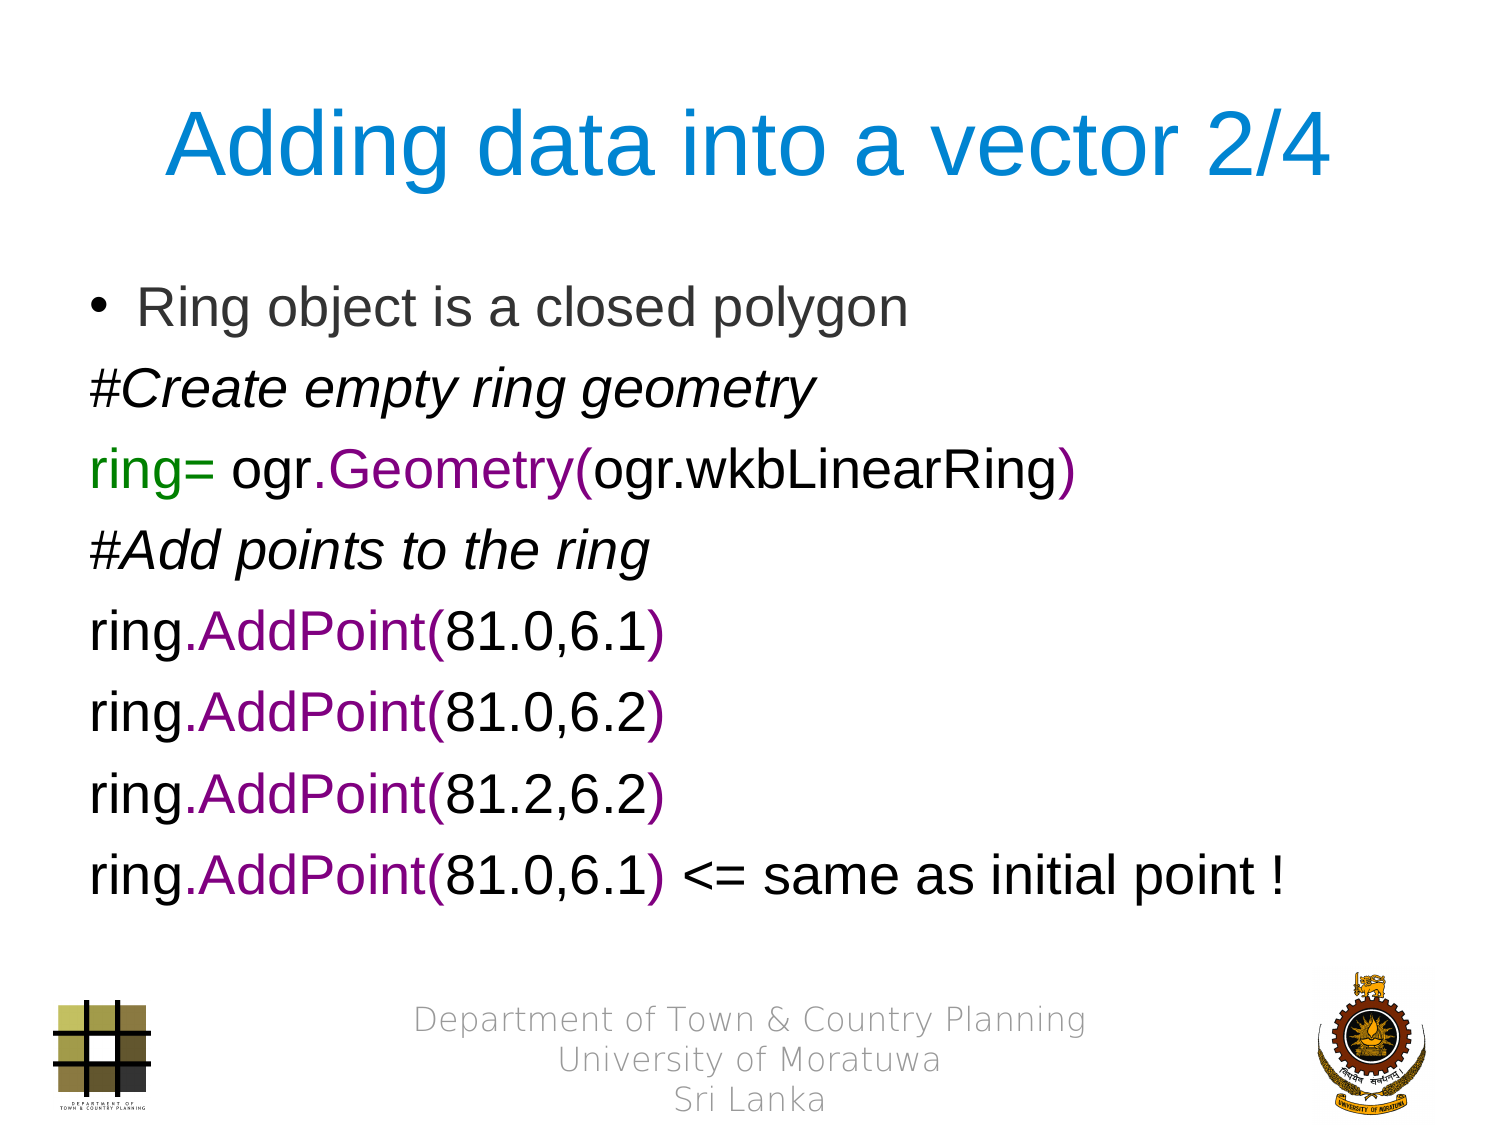

# Adding data into a vector 2/4
Ring object is a closed polygon
#Create empty ring geometry
ring= ogr.Geometry(ogr.wkbLinearRing)
#Add points to the ring
ring.AddPoint(81.0,6.1)
ring.AddPoint(81.0,6.2)
ring.AddPoint(81.2,6.2)
ring.AddPoint(81.0,6.1) <= same as initial point !